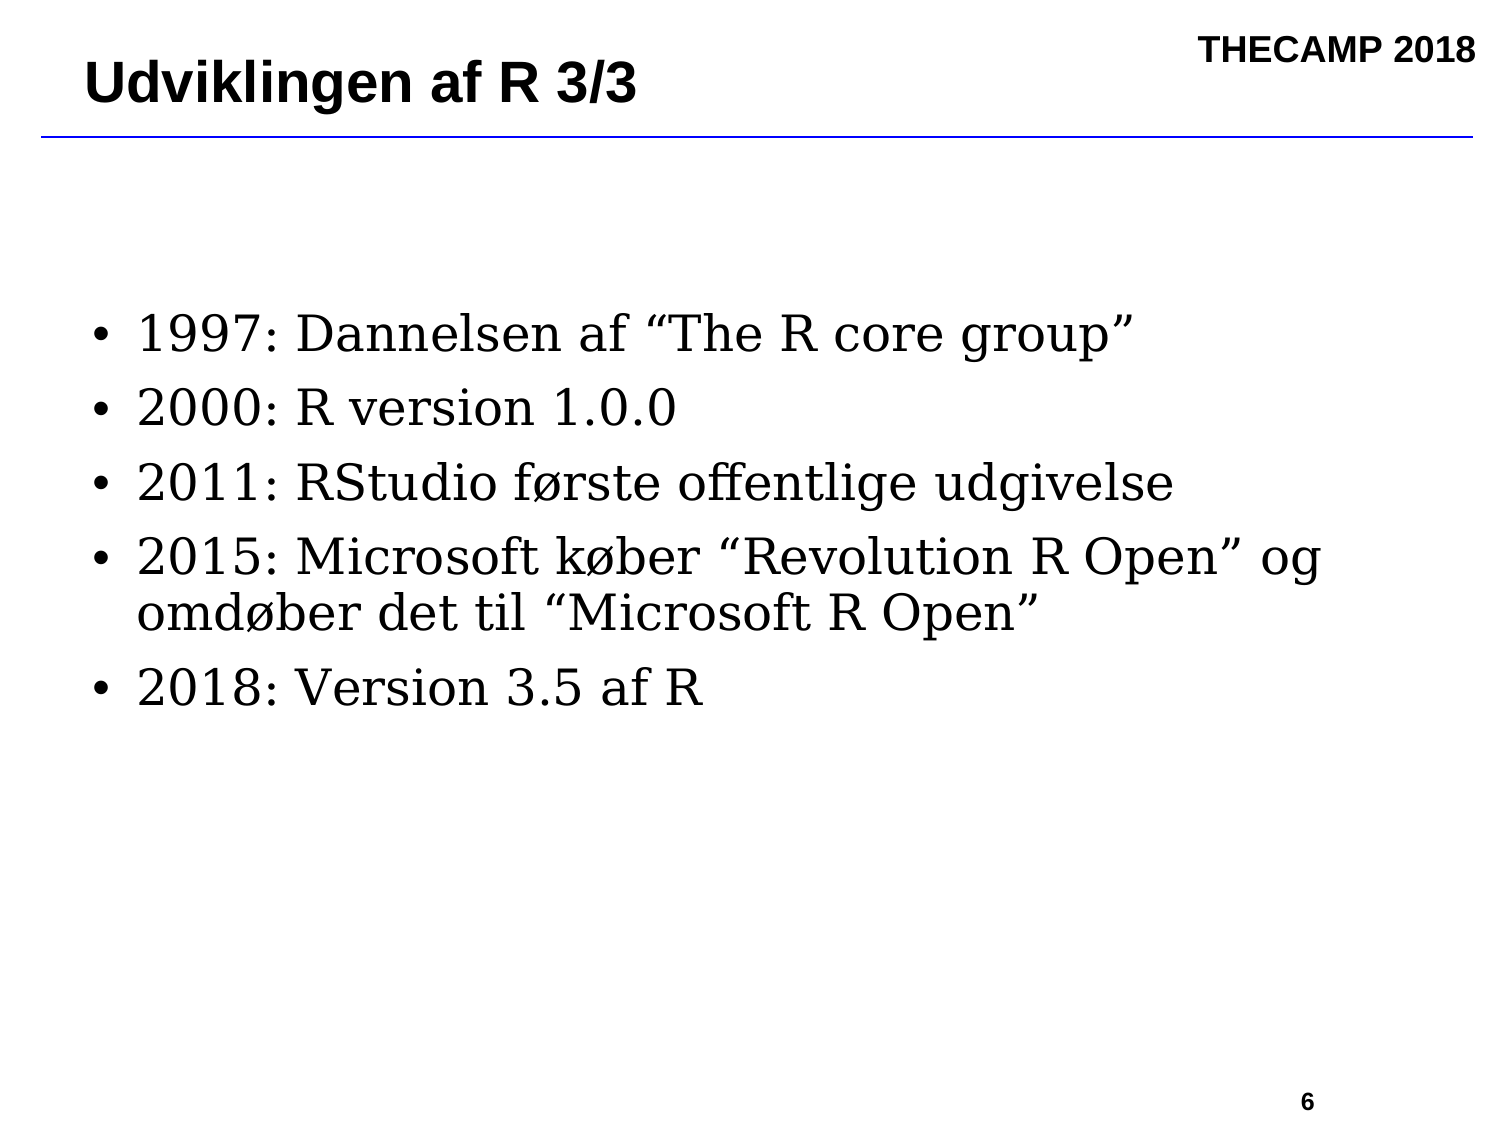

# Udviklingen af R 3/3
1997: Dannelsen af “The R core group”
2000: R version 1.0.0
2011: RStudio første offentlige udgivelse
2015: Microsoft køber “Revolution R Open” og omdøber det til “Microsoft R Open”
2018: Version 3.5 af R